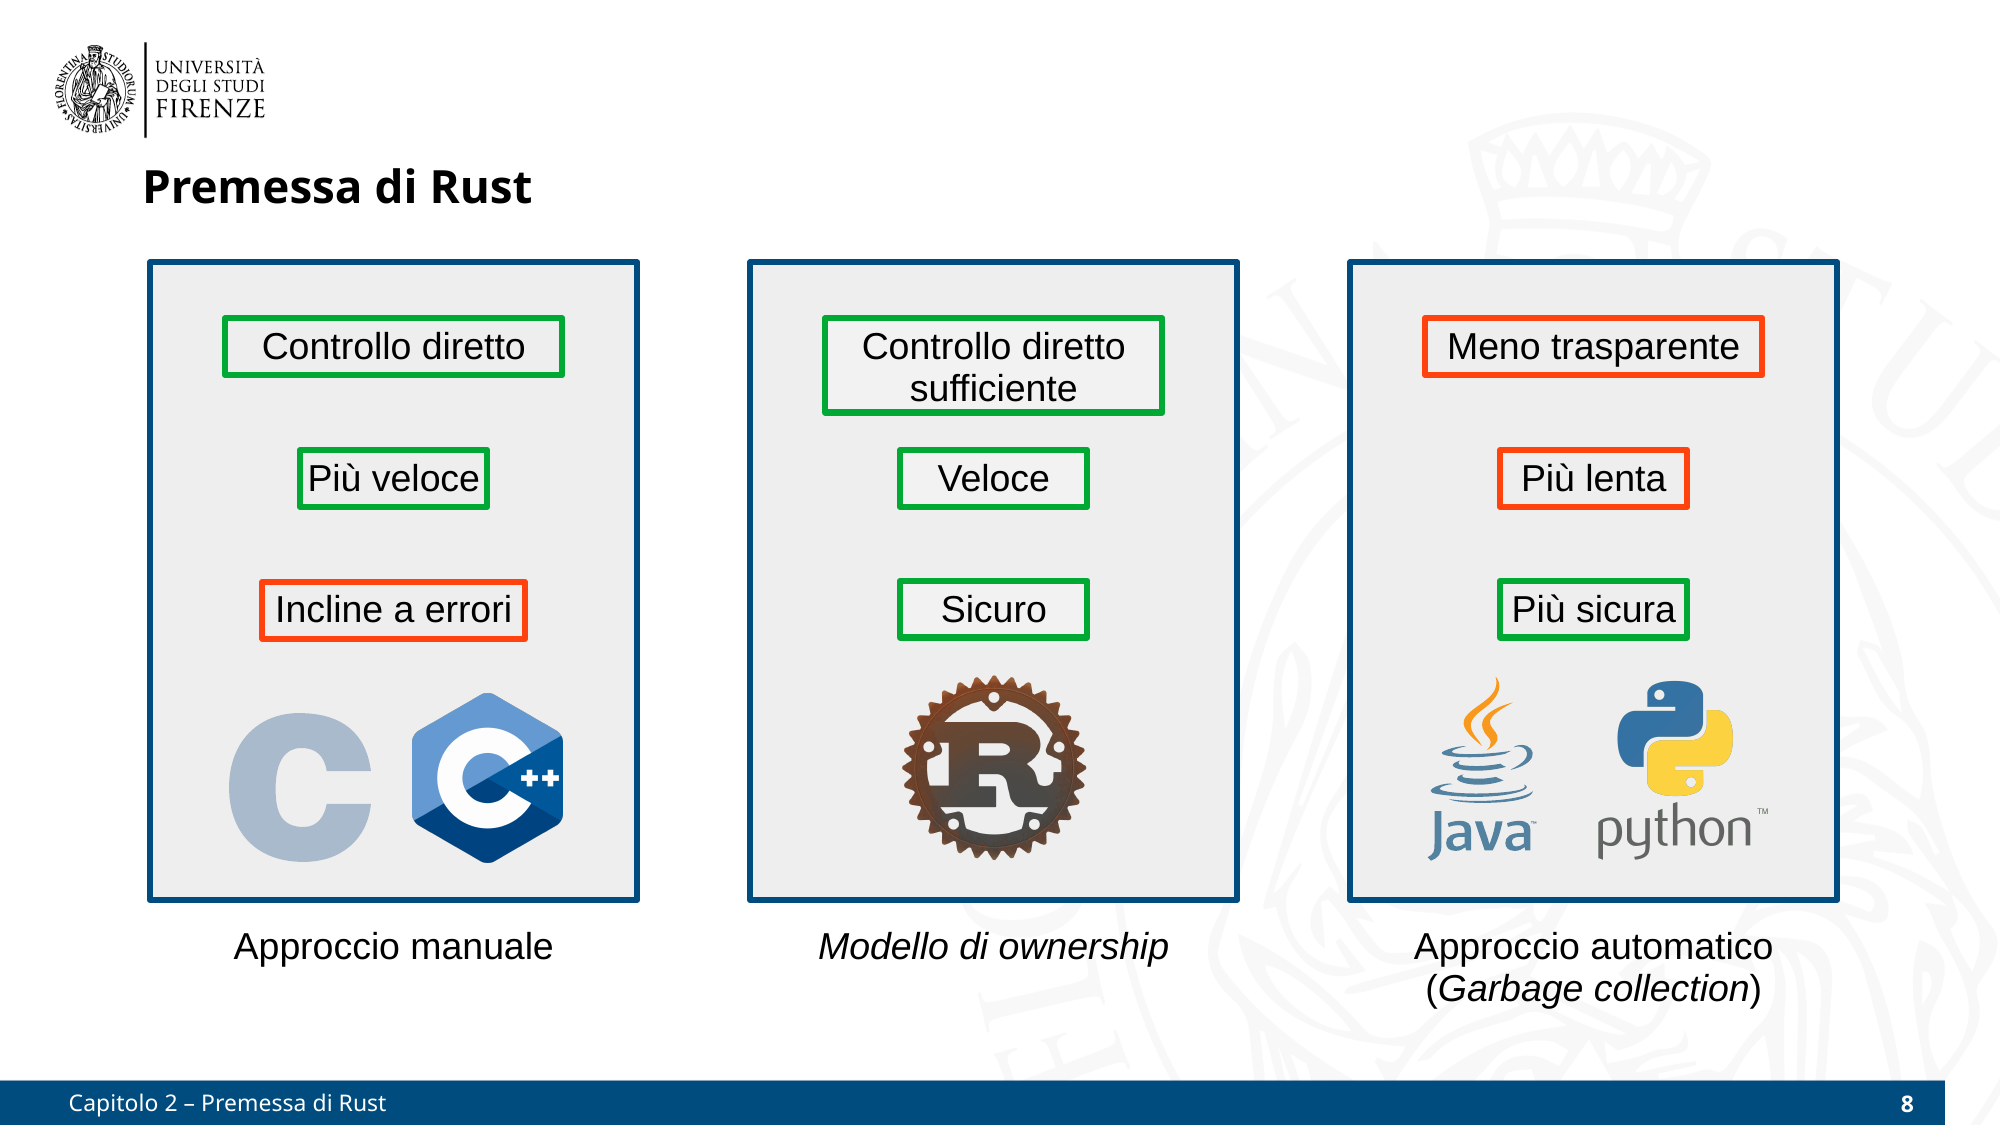

Premessa di Rust
Controllo diretto
Meno trasparente
Controllo diretto
sufficiente
Più veloce
Veloce
Più lenta
Incline a errori
Sicuro
Più sicura
Approccio manuale
Modello di ownership
Approccio automatico
(Garbage collection)
# Capitolo 2 – Premessa di Rust